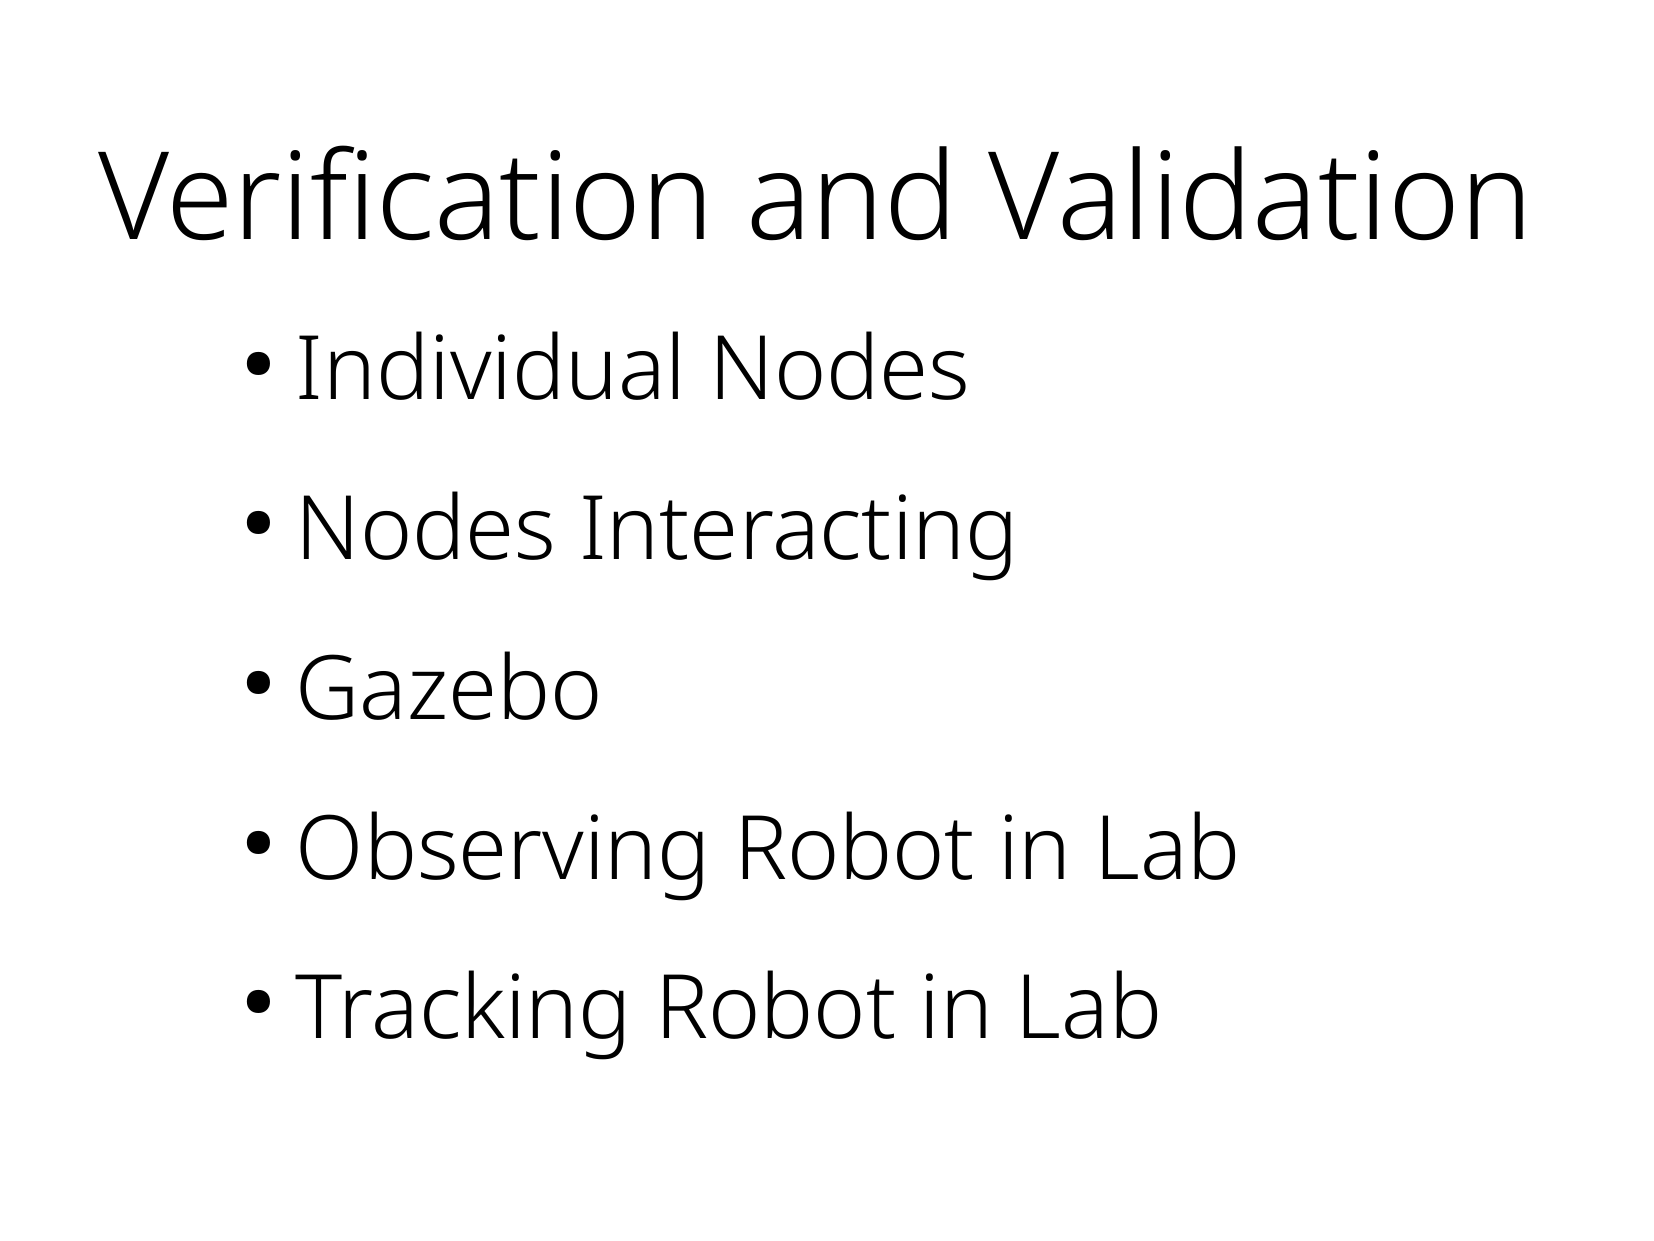

# Verification and Validation
Individual Nodes
Nodes Interacting
Gazebo
Observing Robot in Lab
Tracking Robot in Lab